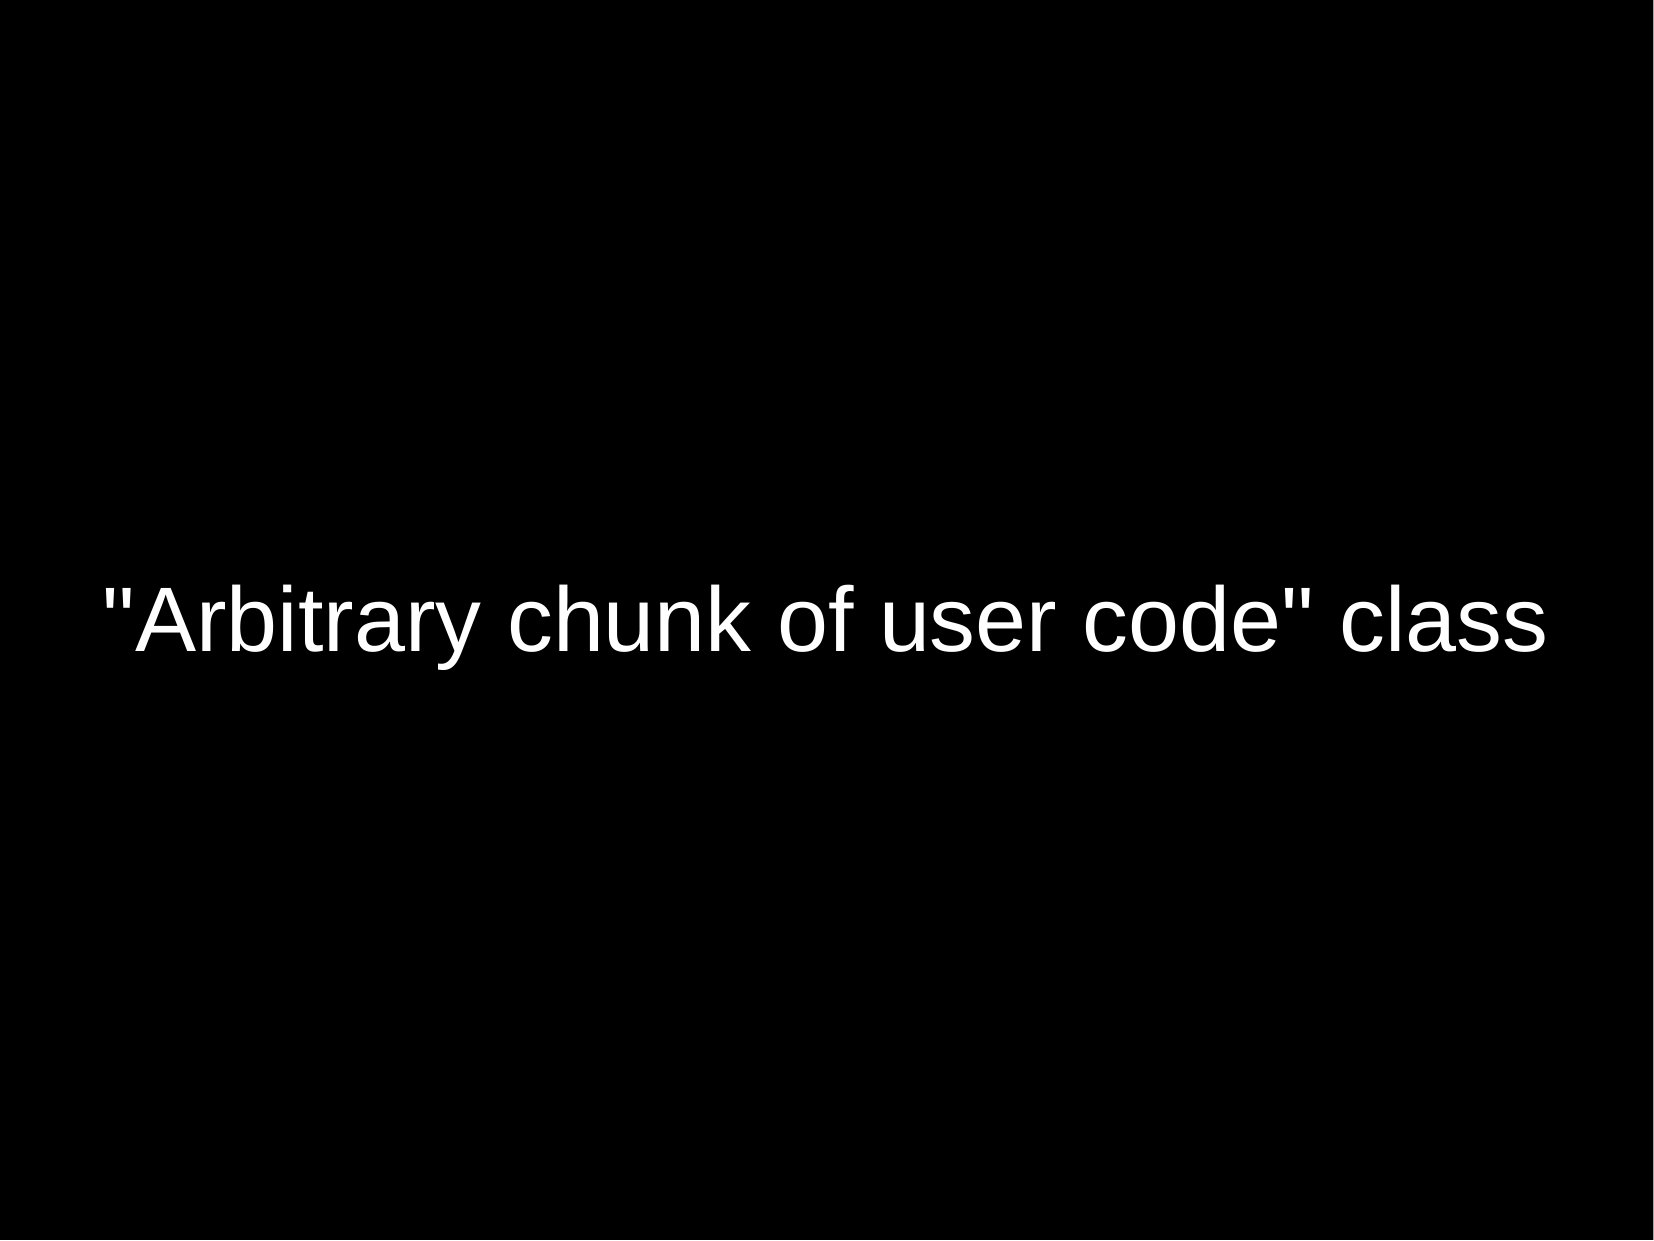

# "Arbitrary chunk of user code" class